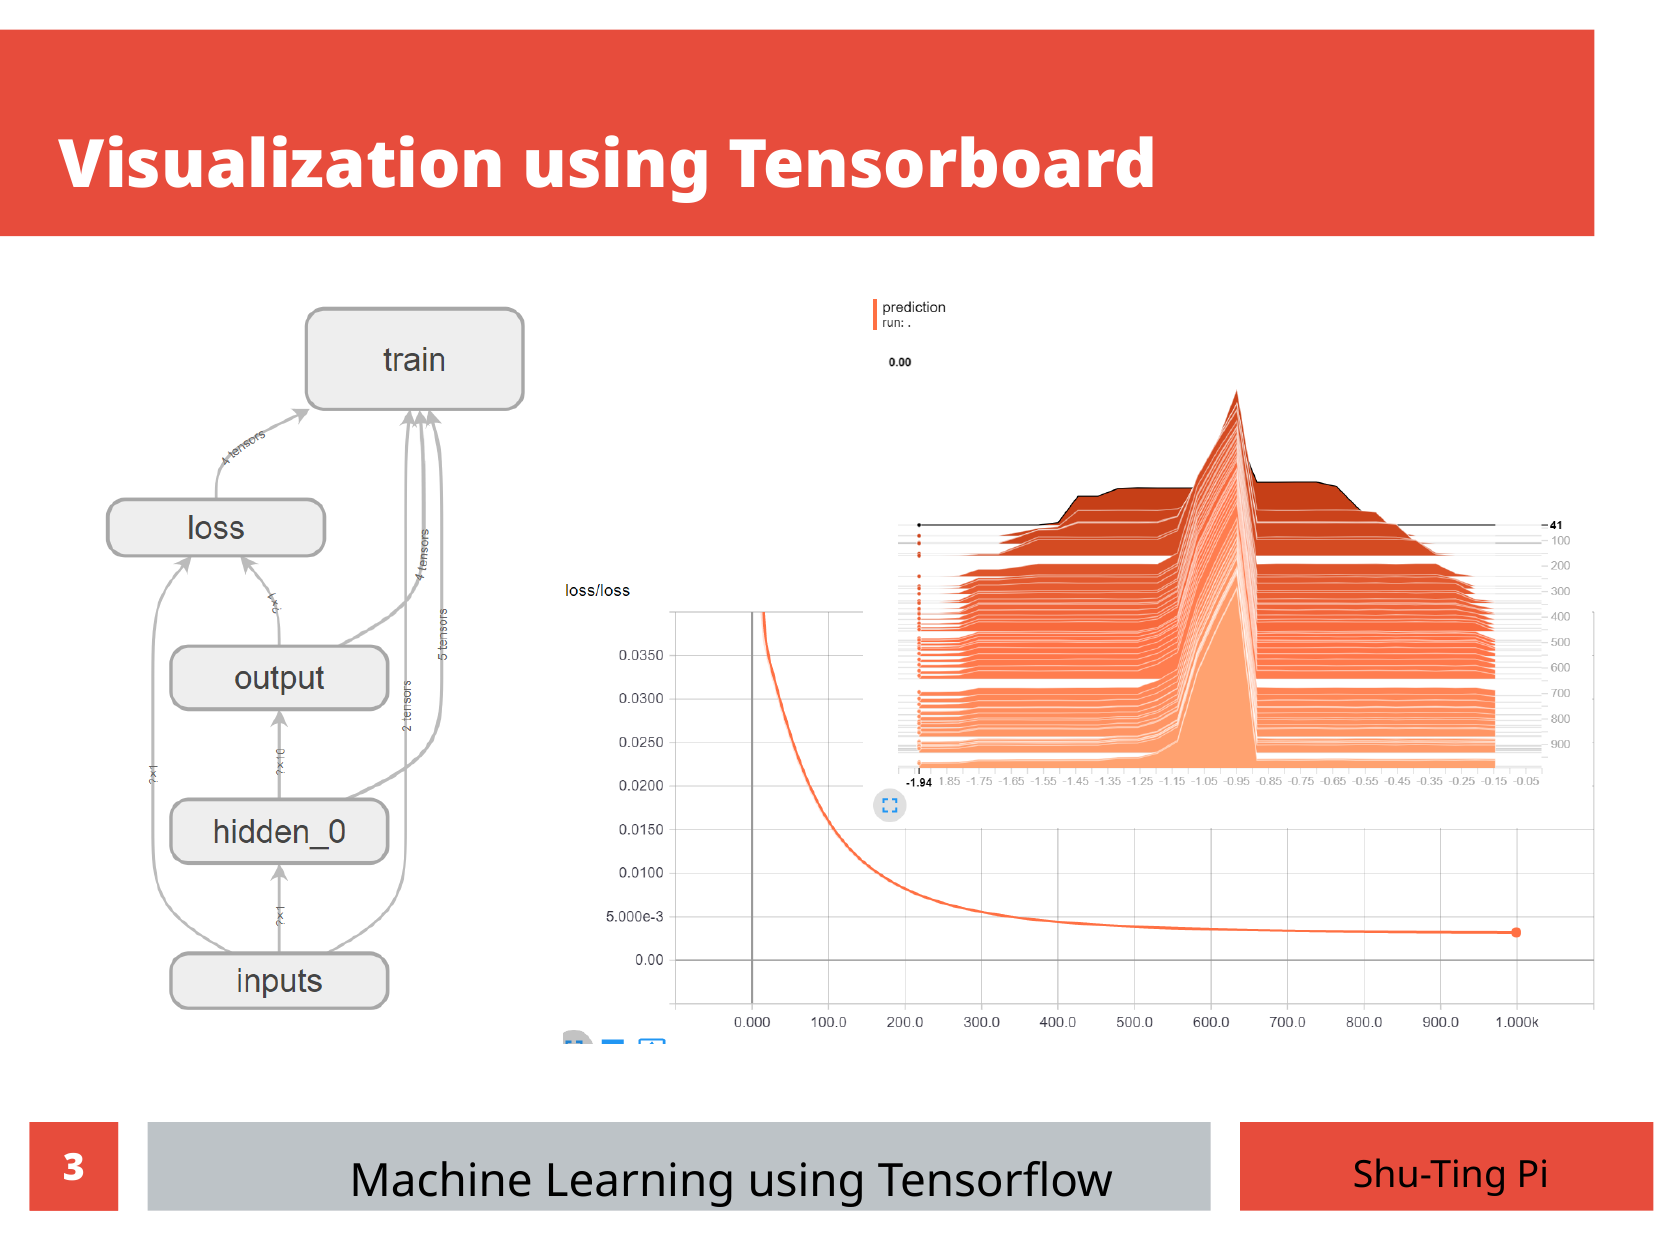

# Visualization using Tensorboard
3
Machine Learning using Tensorflow
Shu-Ting Pi